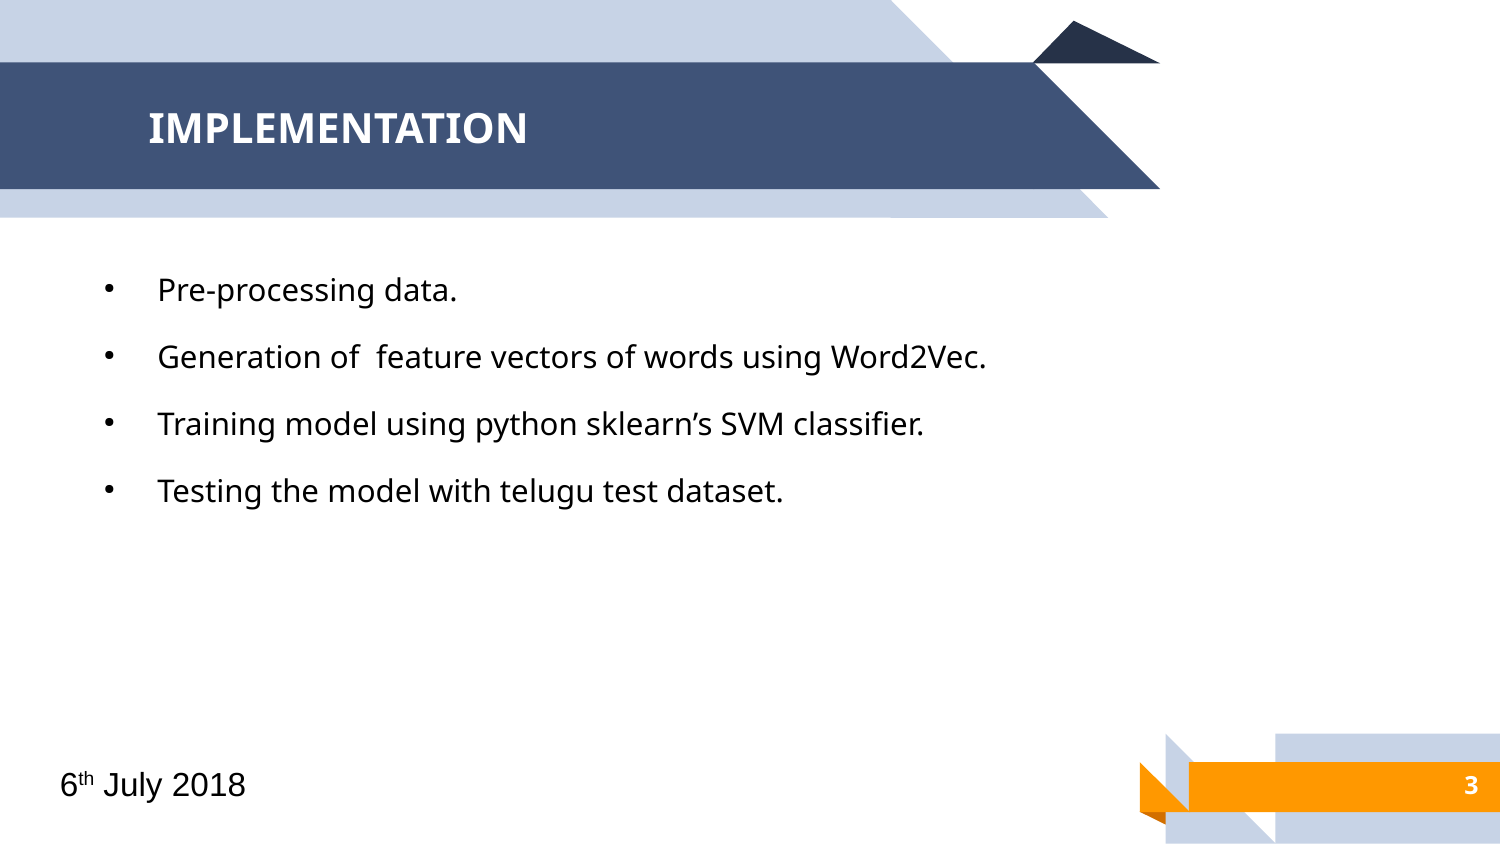

# IMPLEMENTATION
Pre-processing data.
Generation of feature vectors of words using Word2Vec.
Training model using python sklearn’s SVM classifier.
Testing the model with telugu test dataset.